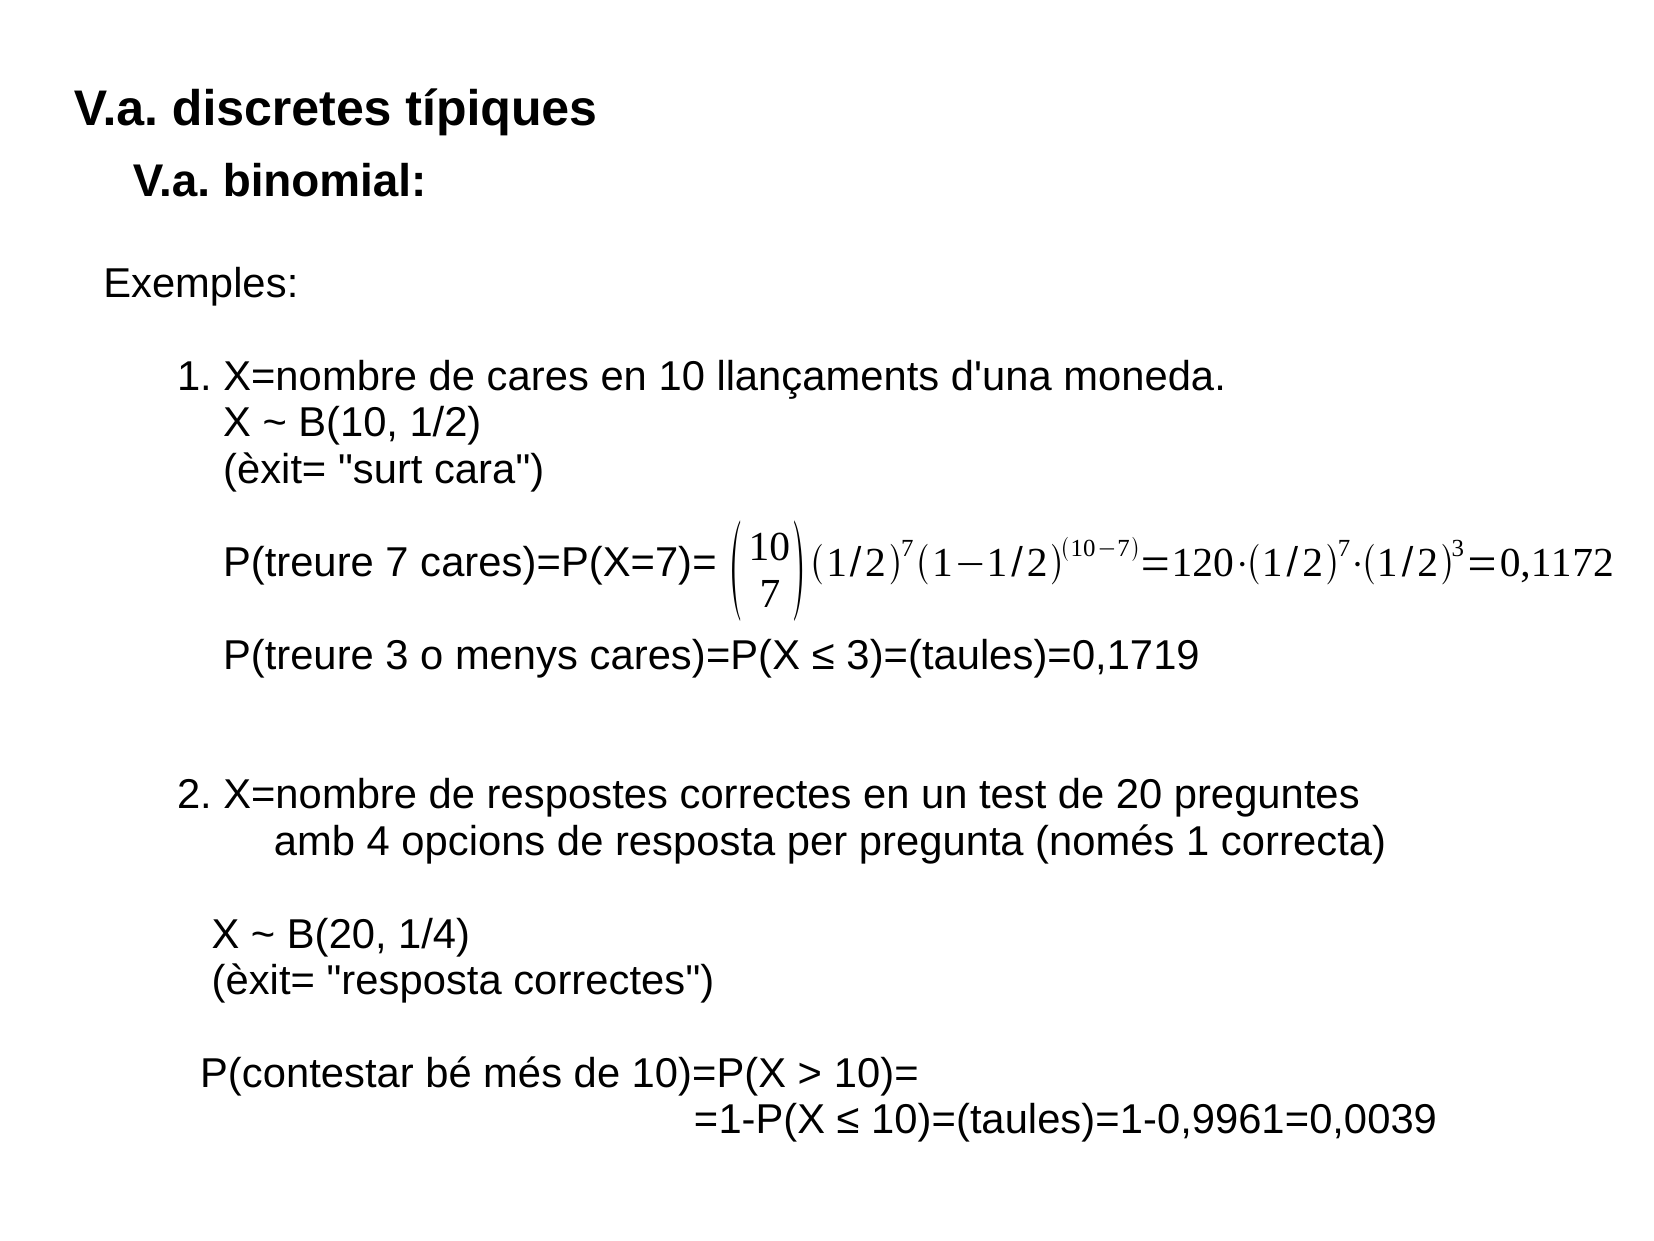

V.a. discretes típiques
V.a. binomial:
Exemples:
	1. X=nombre de cares en 10 llançaments d'una moneda.
	 X ~ B(10, 1/2)
	 (èxit= "surt cara")
	 P(treure 7 cares)=P(X=7)=
	 P(treure 3 o menys cares)=P(X ≤ 3)=(taules)=0,1719
	2. X=nombre de respostes correctes en un test de 20 preguntes
		 amb 4 opcions de resposta per pregunta (només 1 correcta)
	 X ~ B(20, 1/4)
 	 (èxit= "resposta correctes")
	 P(contestar bé més de 10)=P(X > 10)=
								=1-P(X ≤ 10)=(taules)=1-0,9961=0,0039